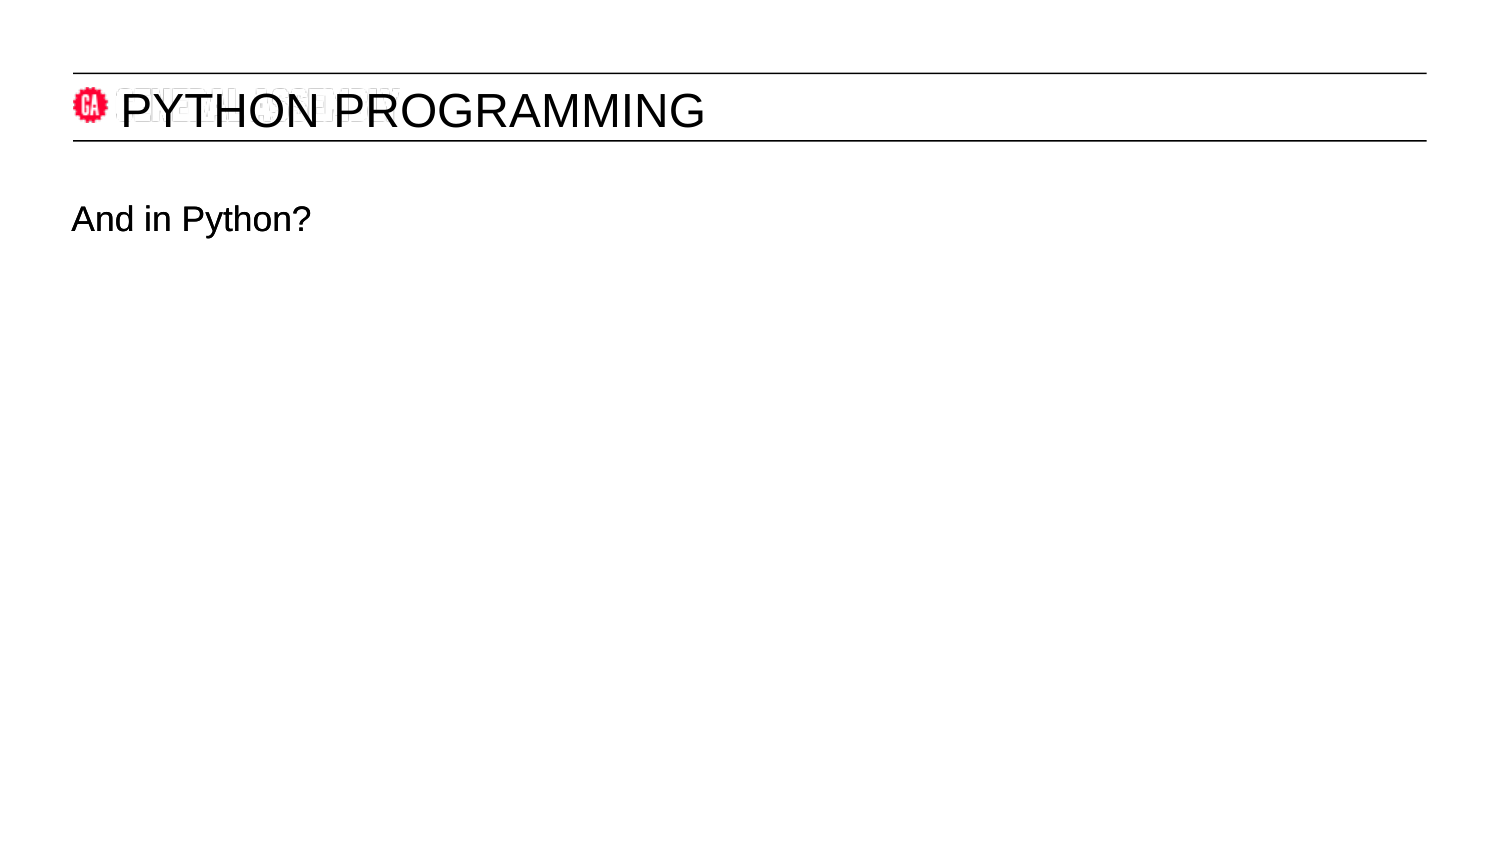

PYTHON PROGRAMMING
And in Python?
And in Python?